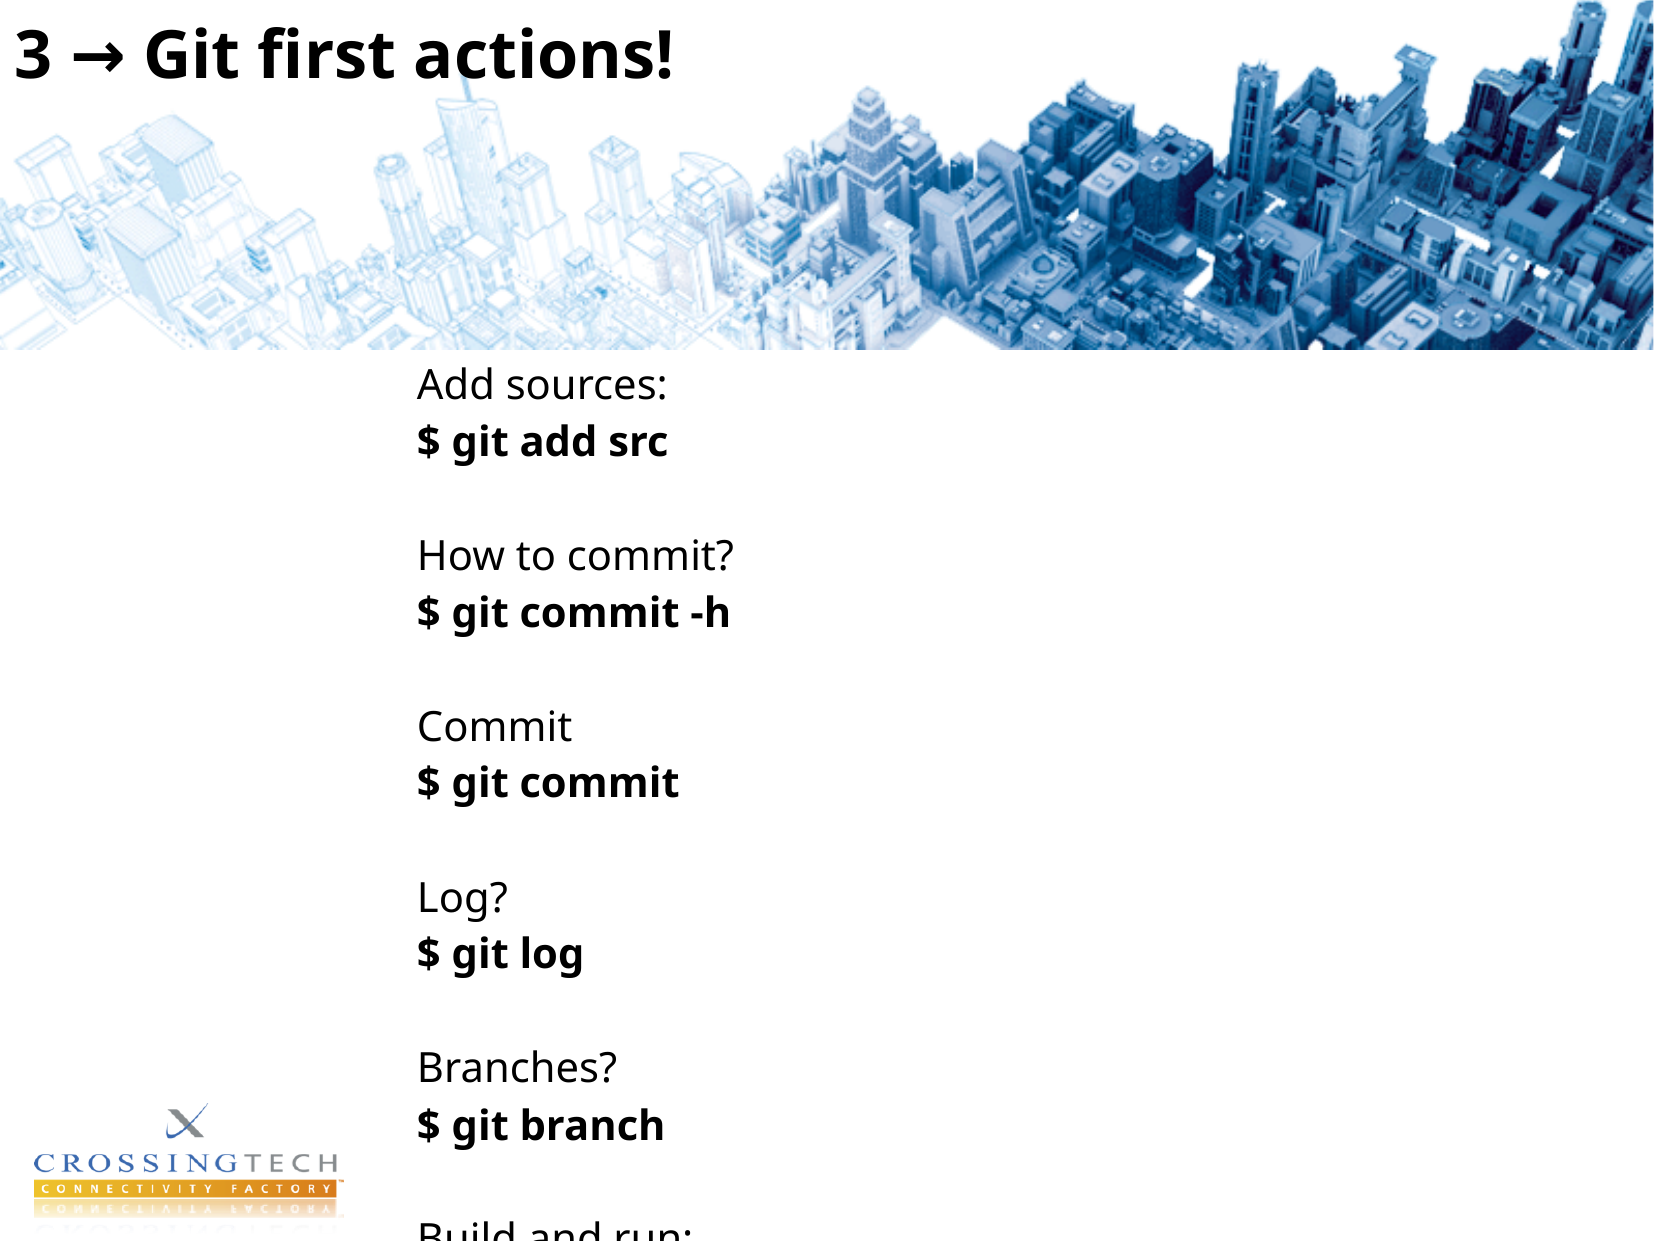

3 → Git first actions!
Add sources:
$ git add src
How to commit?
$ git commit -h
Commit
$ git commit
Log?
$ git log
Branches?
$ git branch
Build and run:
$ mvn clean scala:compile scala:run \
-DmainClass=HelloWorld